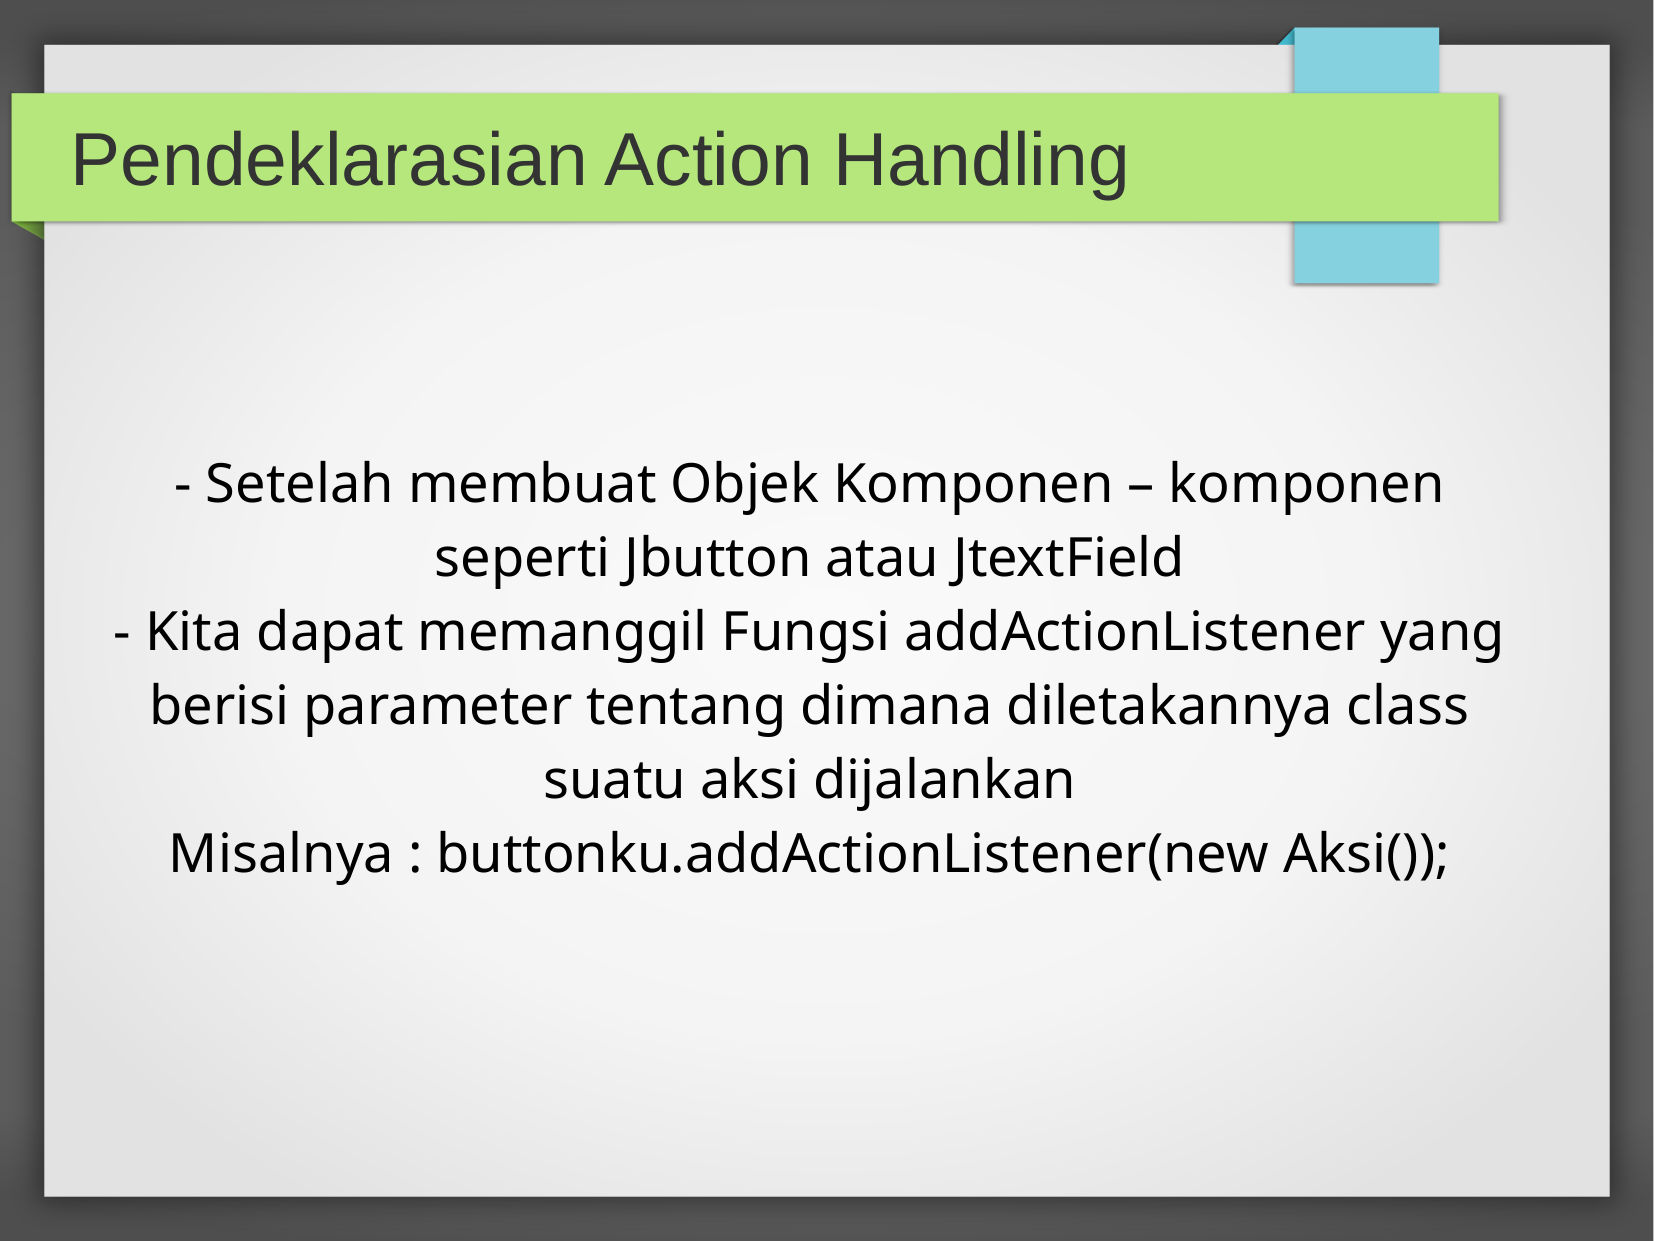

# Pendeklarasian Action Handling
- Setelah membuat Objek Komponen – komponen seperti Jbutton atau JtextField
- Kita dapat memanggil Fungsi addActionListener yang berisi parameter tentang dimana diletakannya class suatu aksi dijalankan
Misalnya : buttonku.addActionListener(new Aksi());